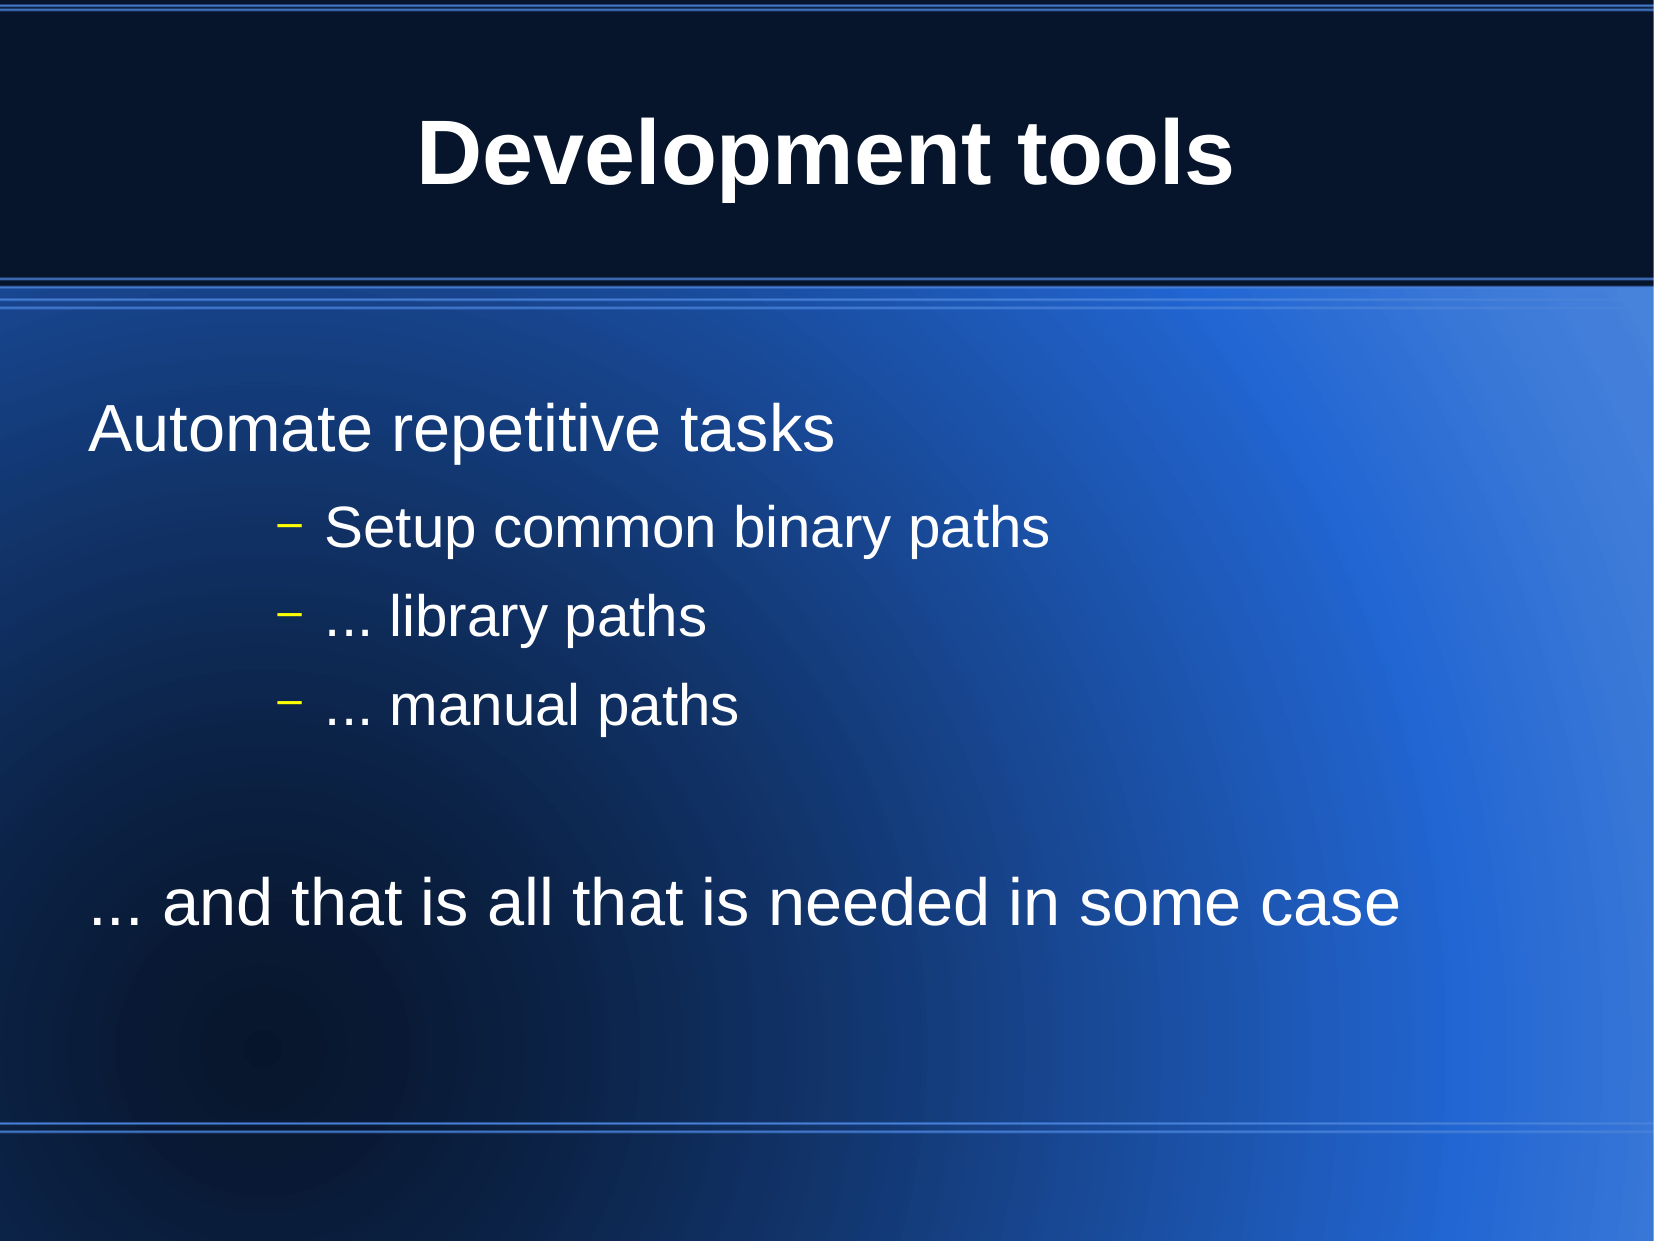

# Development tools
Automate repetitive tasks
Setup common binary paths
... library paths
... manual paths
... and that is all that is needed in some case